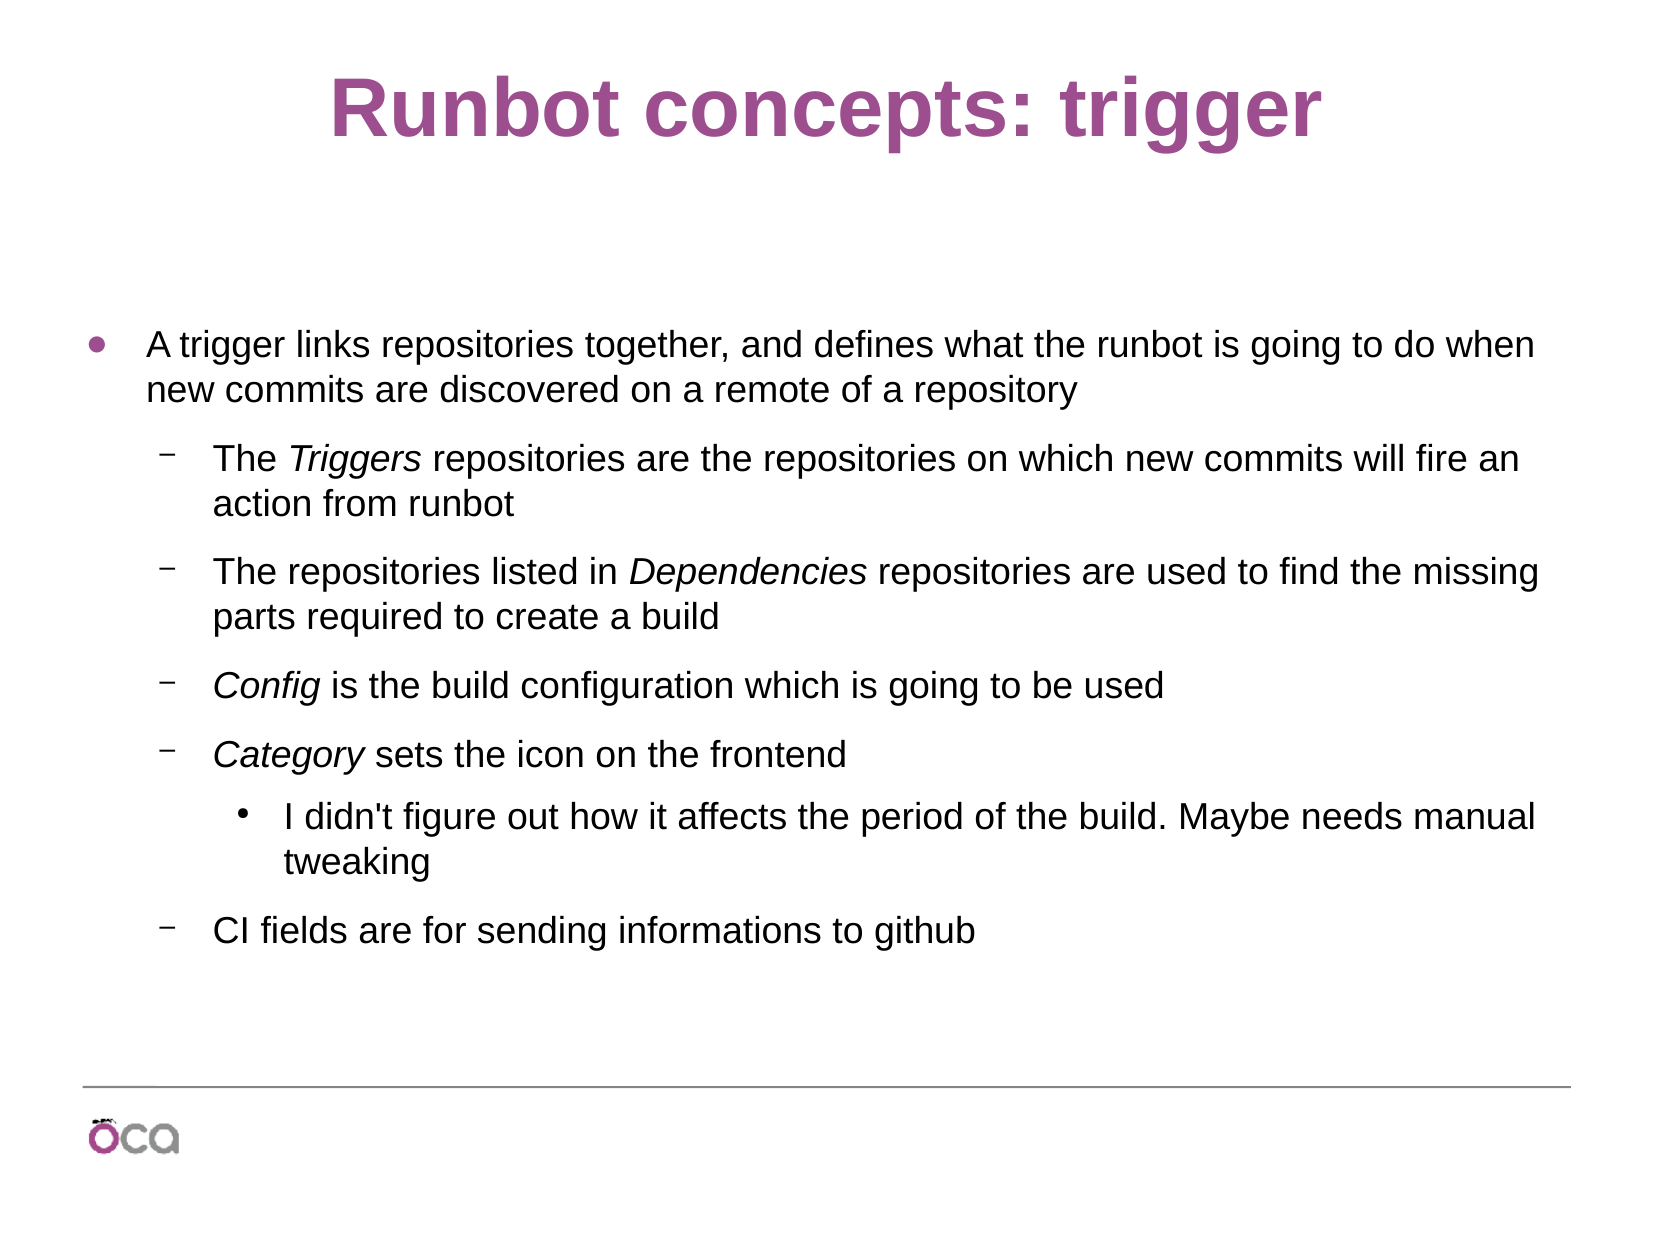

# Runbot concepts: trigger
A trigger links repositories together, and defines what the runbot is going to do when new commits are discovered on a remote of a repository
The Triggers repositories are the repositories on which new commits will fire an action from runbot
The repositories listed in Dependencies repositories are used to find the missing parts required to create a build
Config is the build configuration which is going to be used
Category sets the icon on the frontend
I didn't figure out how it affects the period of the build. Maybe needs manual tweaking
CI fields are for sending informations to github